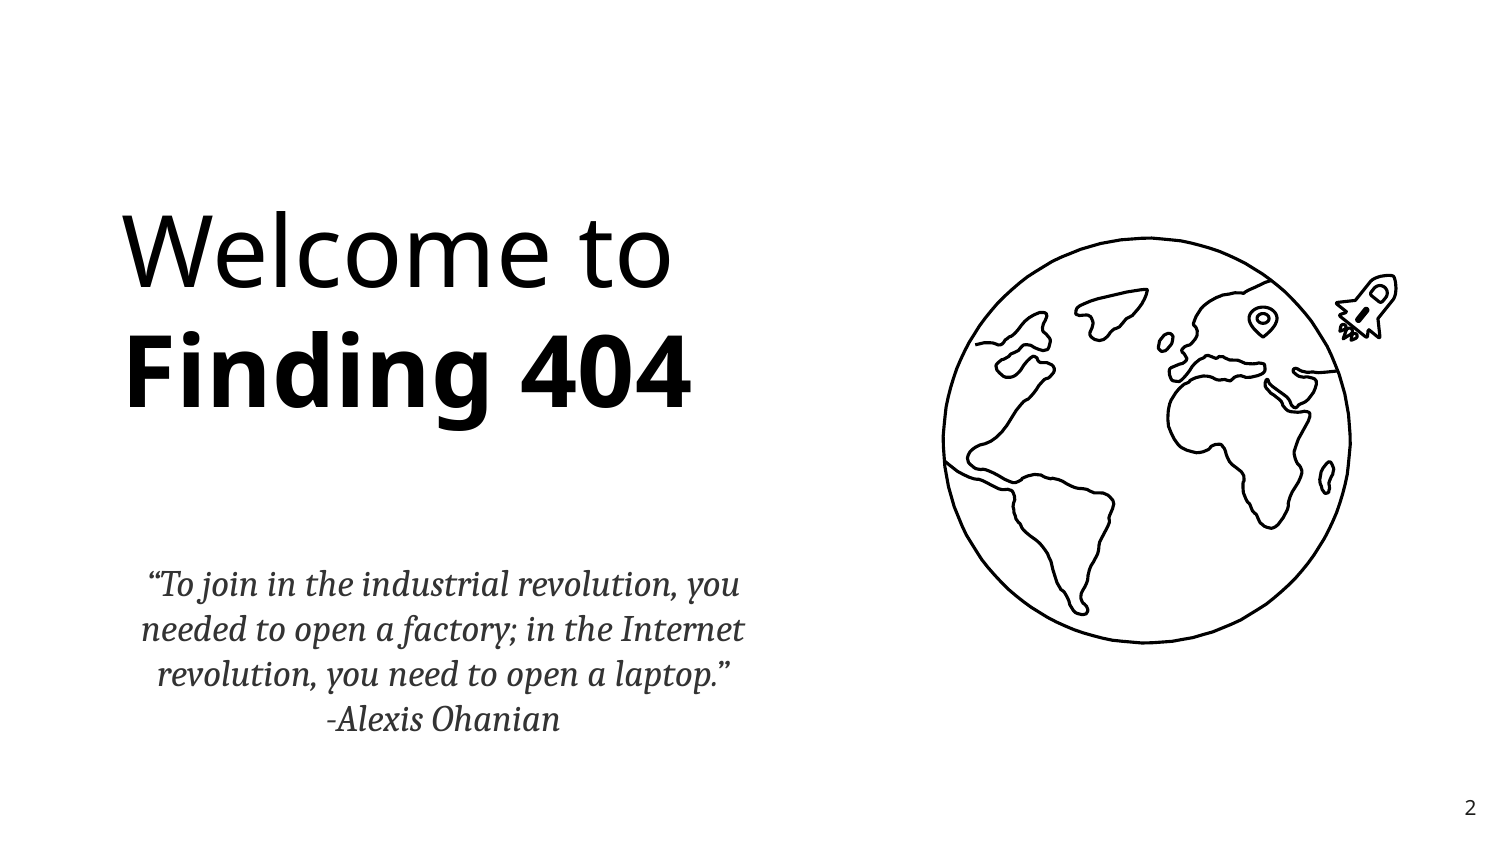

# Welcome to Finding 404
“To join in the industrial revolution, you needed to open a factory; in the Internet revolution, you need to open a laptop.”
-Alexis Ohanian